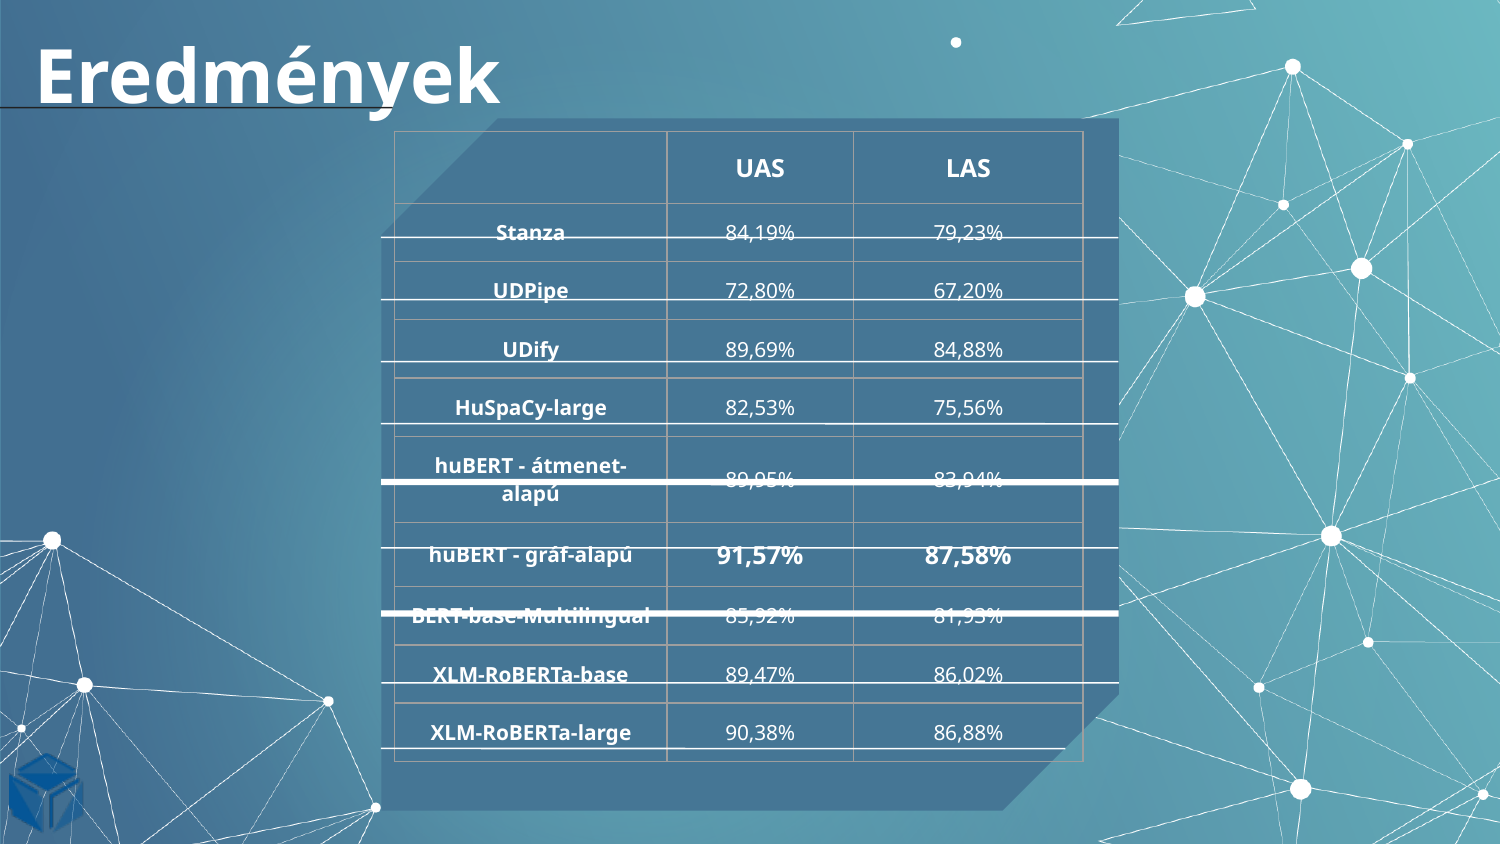

# Eredmények
| | UAS | LAS |
| --- | --- | --- |
| Stanza | 84,19% | 79,23% |
| UDPipe | 72,80% | 67,20% |
| UDify | 89,69% | 84,88% |
| HuSpaCy-large | 82,53% | 75,56% |
| huBERT - átmenet-alapú | 89,95% | 83,94% |
| huBERT - gráf-alapú | 91,57% | 87,58% |
| BERT-base-Multilingual | 85,92% | 81,93% |
| XLM-RoBERTa-base | 89,47% | 86,02% |
| XLM-RoBERTa-large | 90,38% | 86,88% |